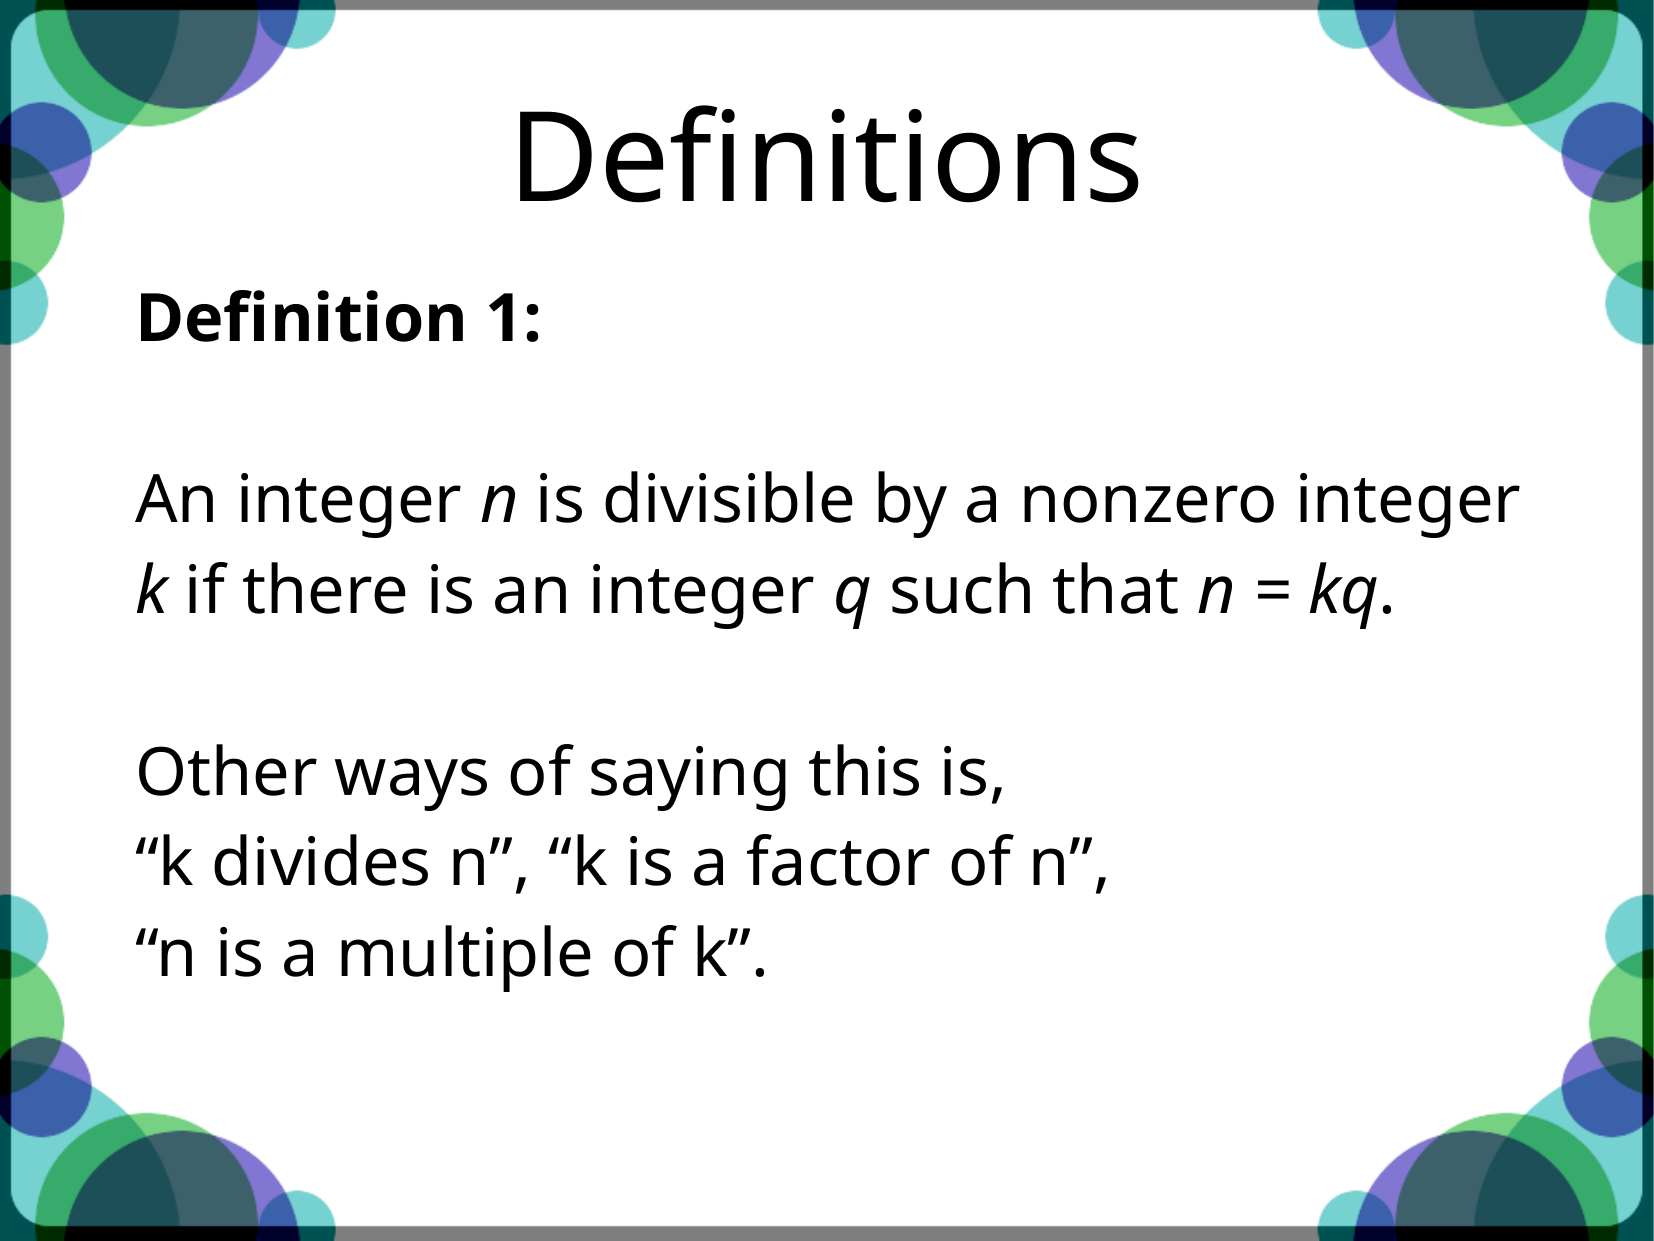

# Definitions
Definition 1:
An integer n is divisible by a nonzero integer k if there is an integer q such that n = kq.
Other ways of saying this is,
“k divides n”, “k is a factor of n”,
“n is a multiple of k”.